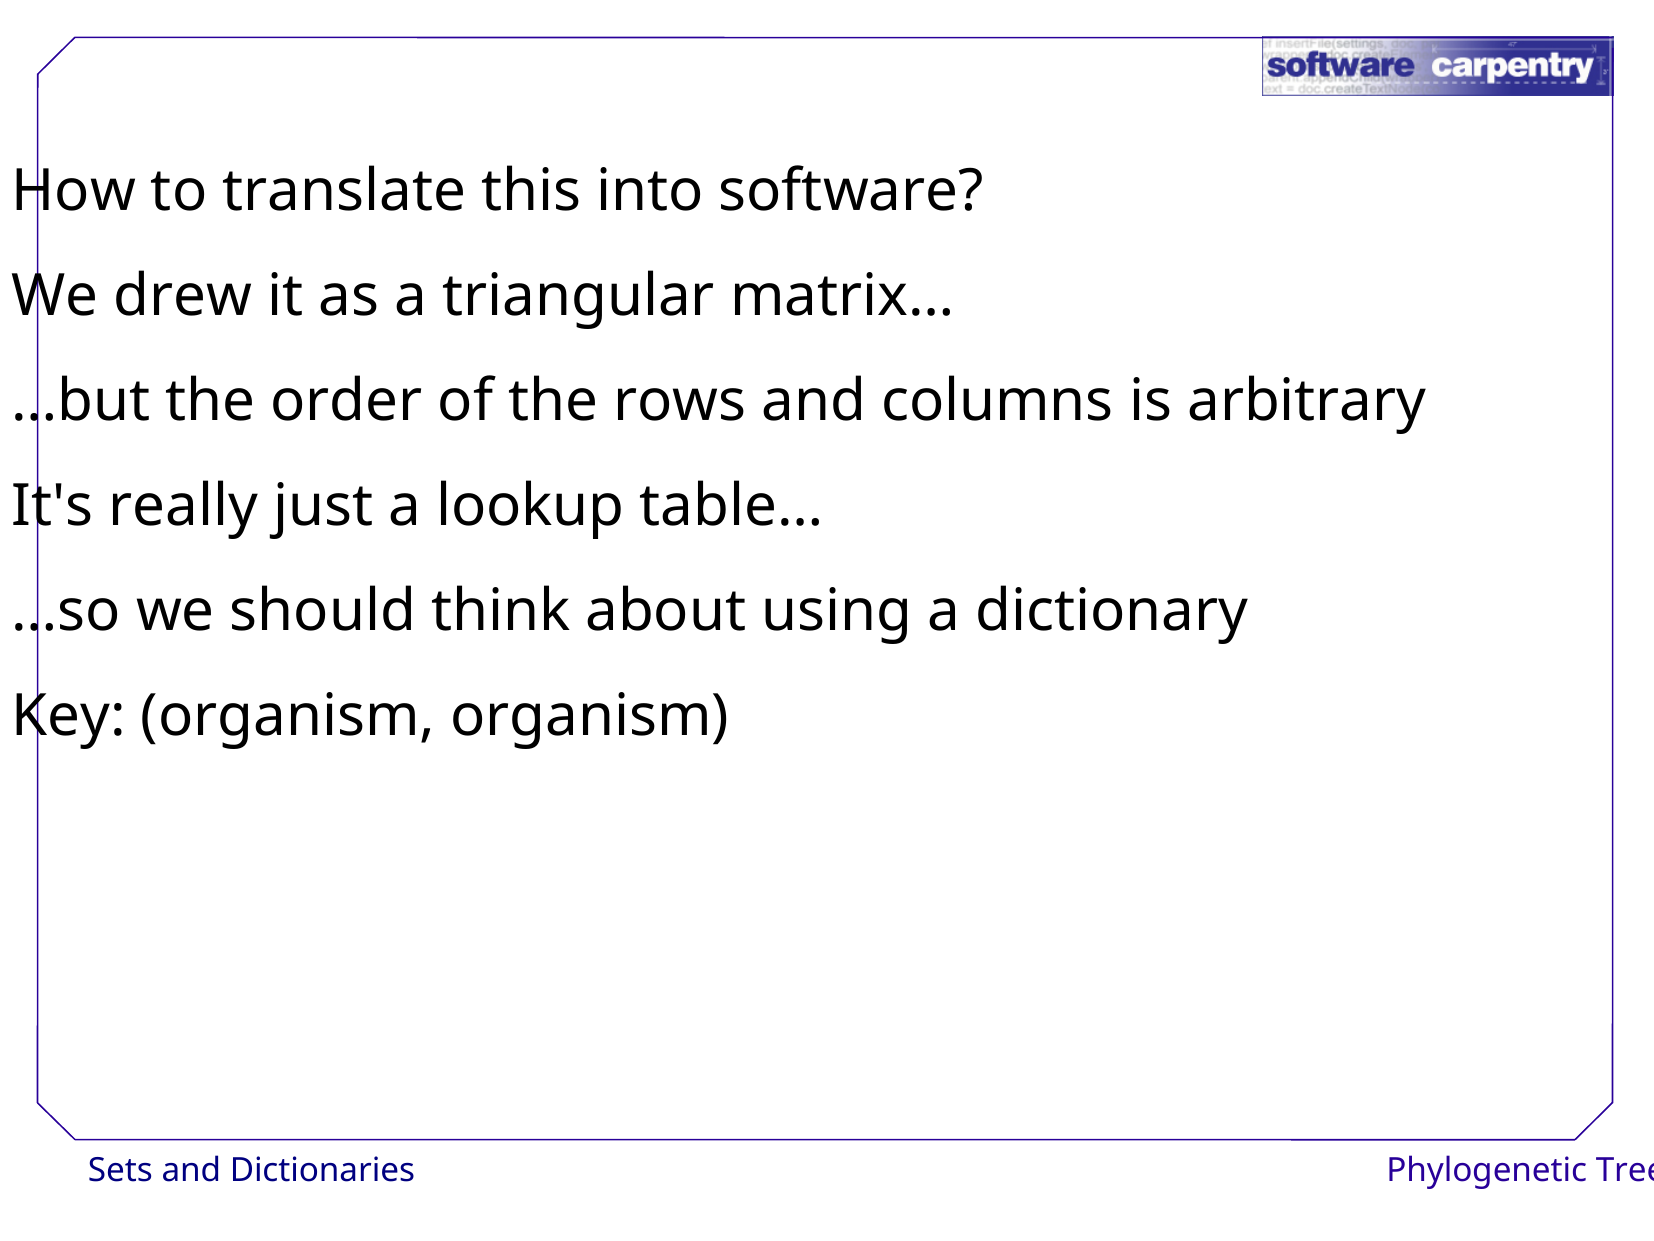

How to translate this into software?
We drew it as a triangular matrix…
…but the order of the rows and columns is arbitrary
It's really just a lookup table…
…so we should think about using a dictionary
Key: (organism, organism)